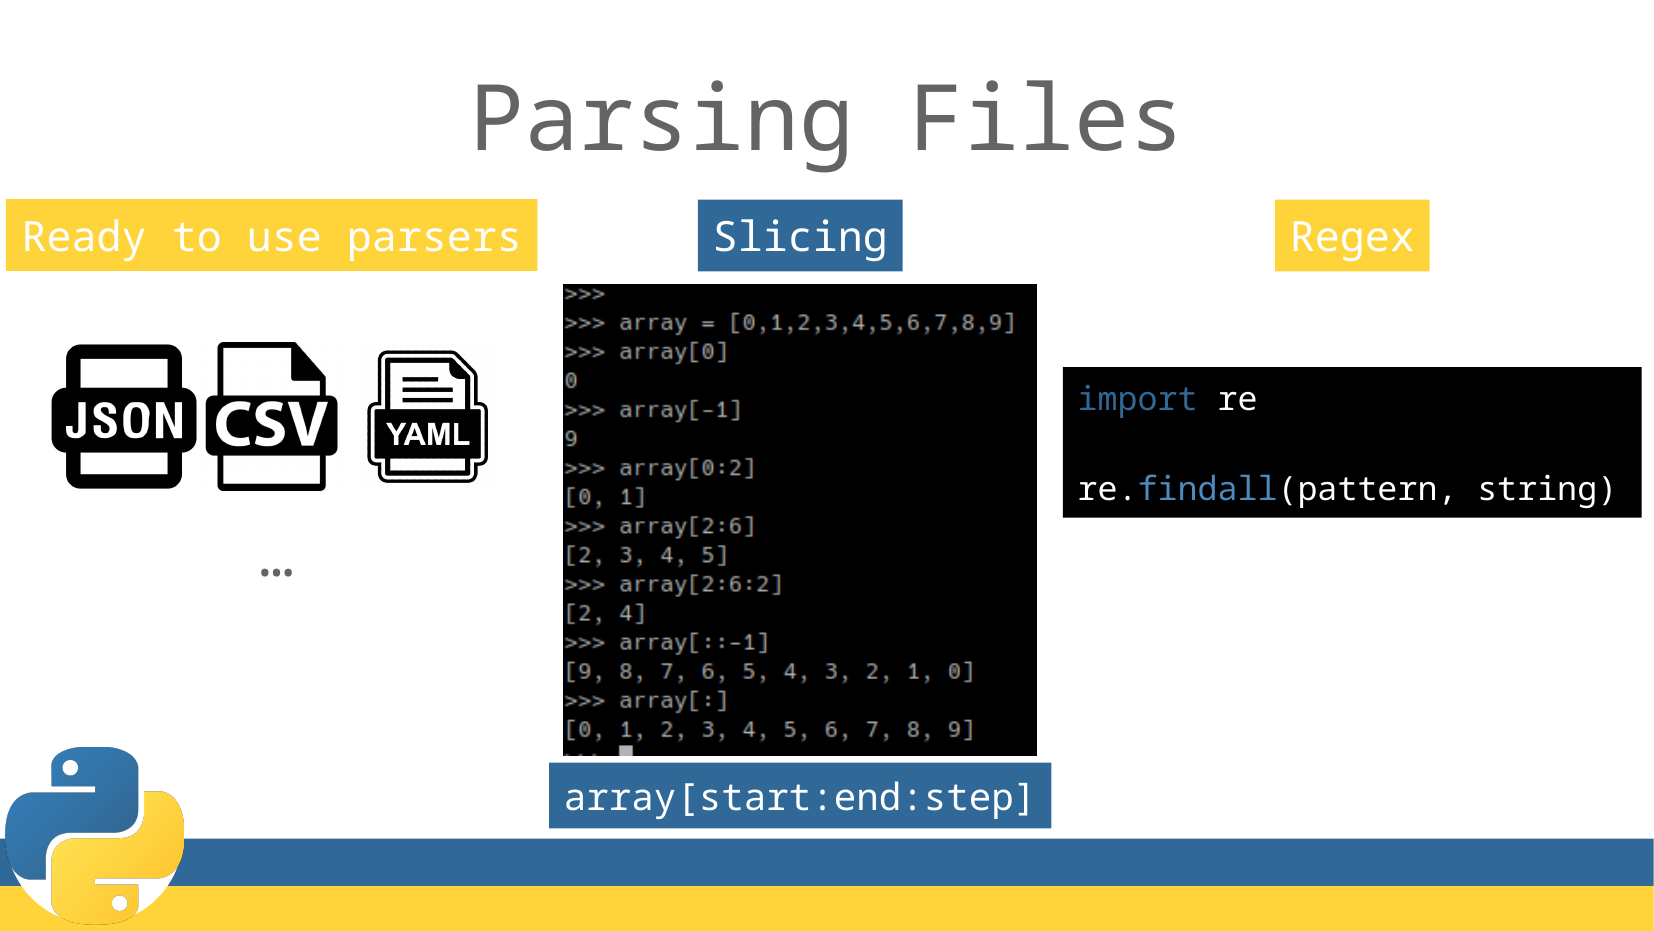

# Parsing Files
Ready to use parsers
Slicing
Regex
array[start:end:step]
…
import re
re.findall(pattern, string)